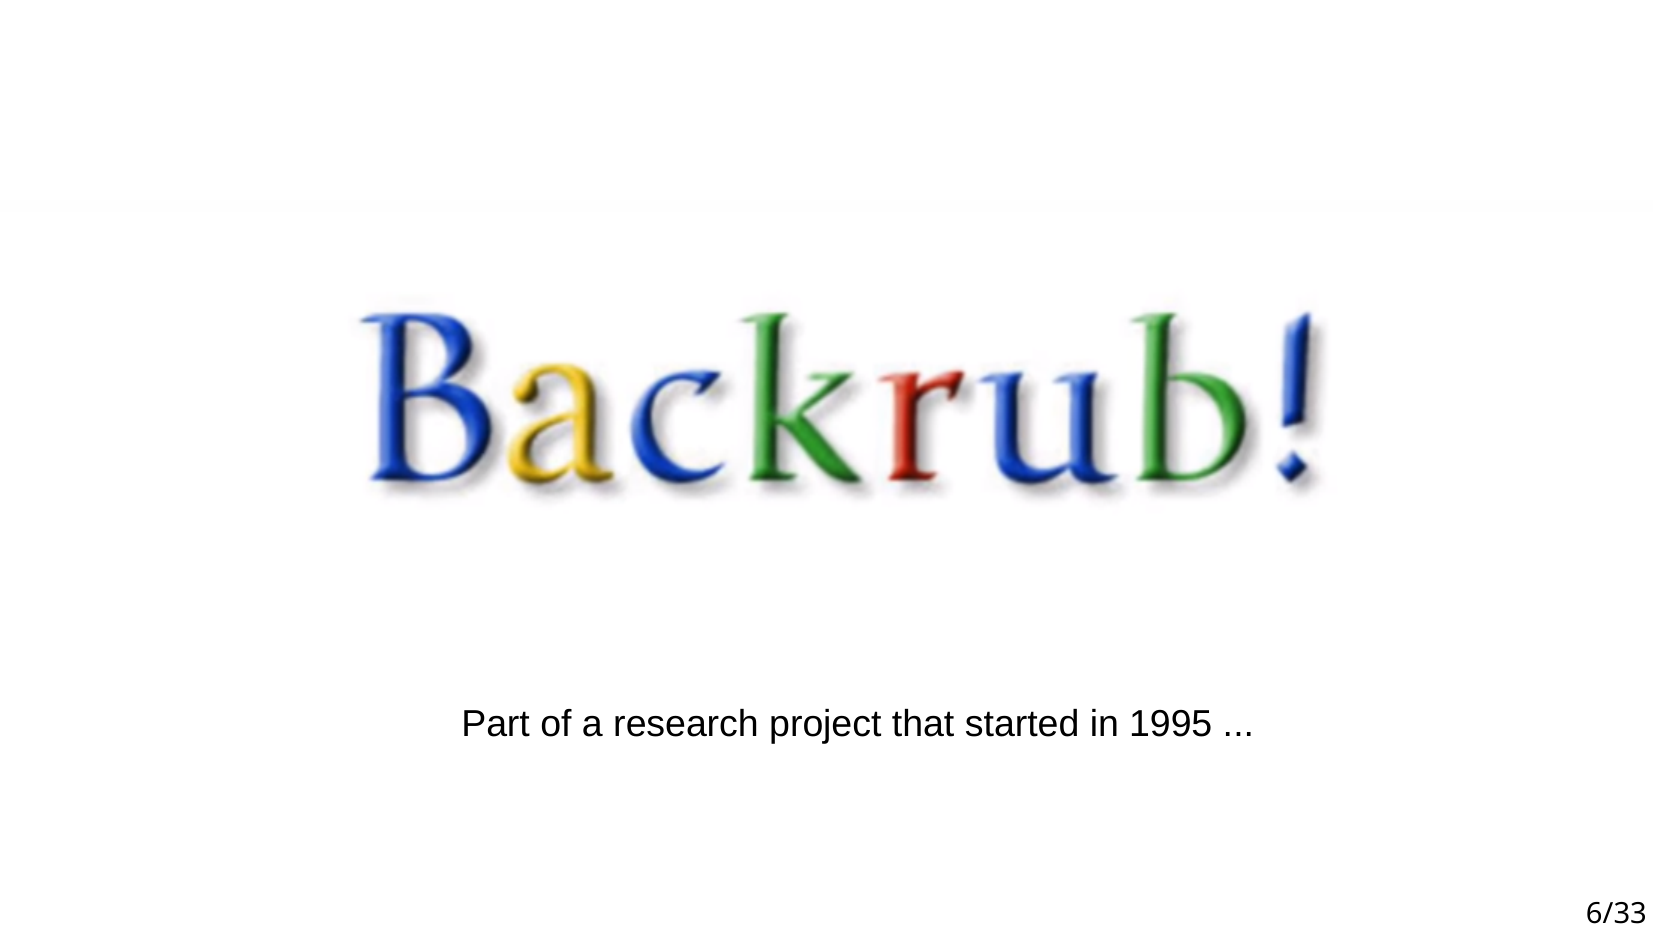

Part of a research project that started in 1995 ...
6